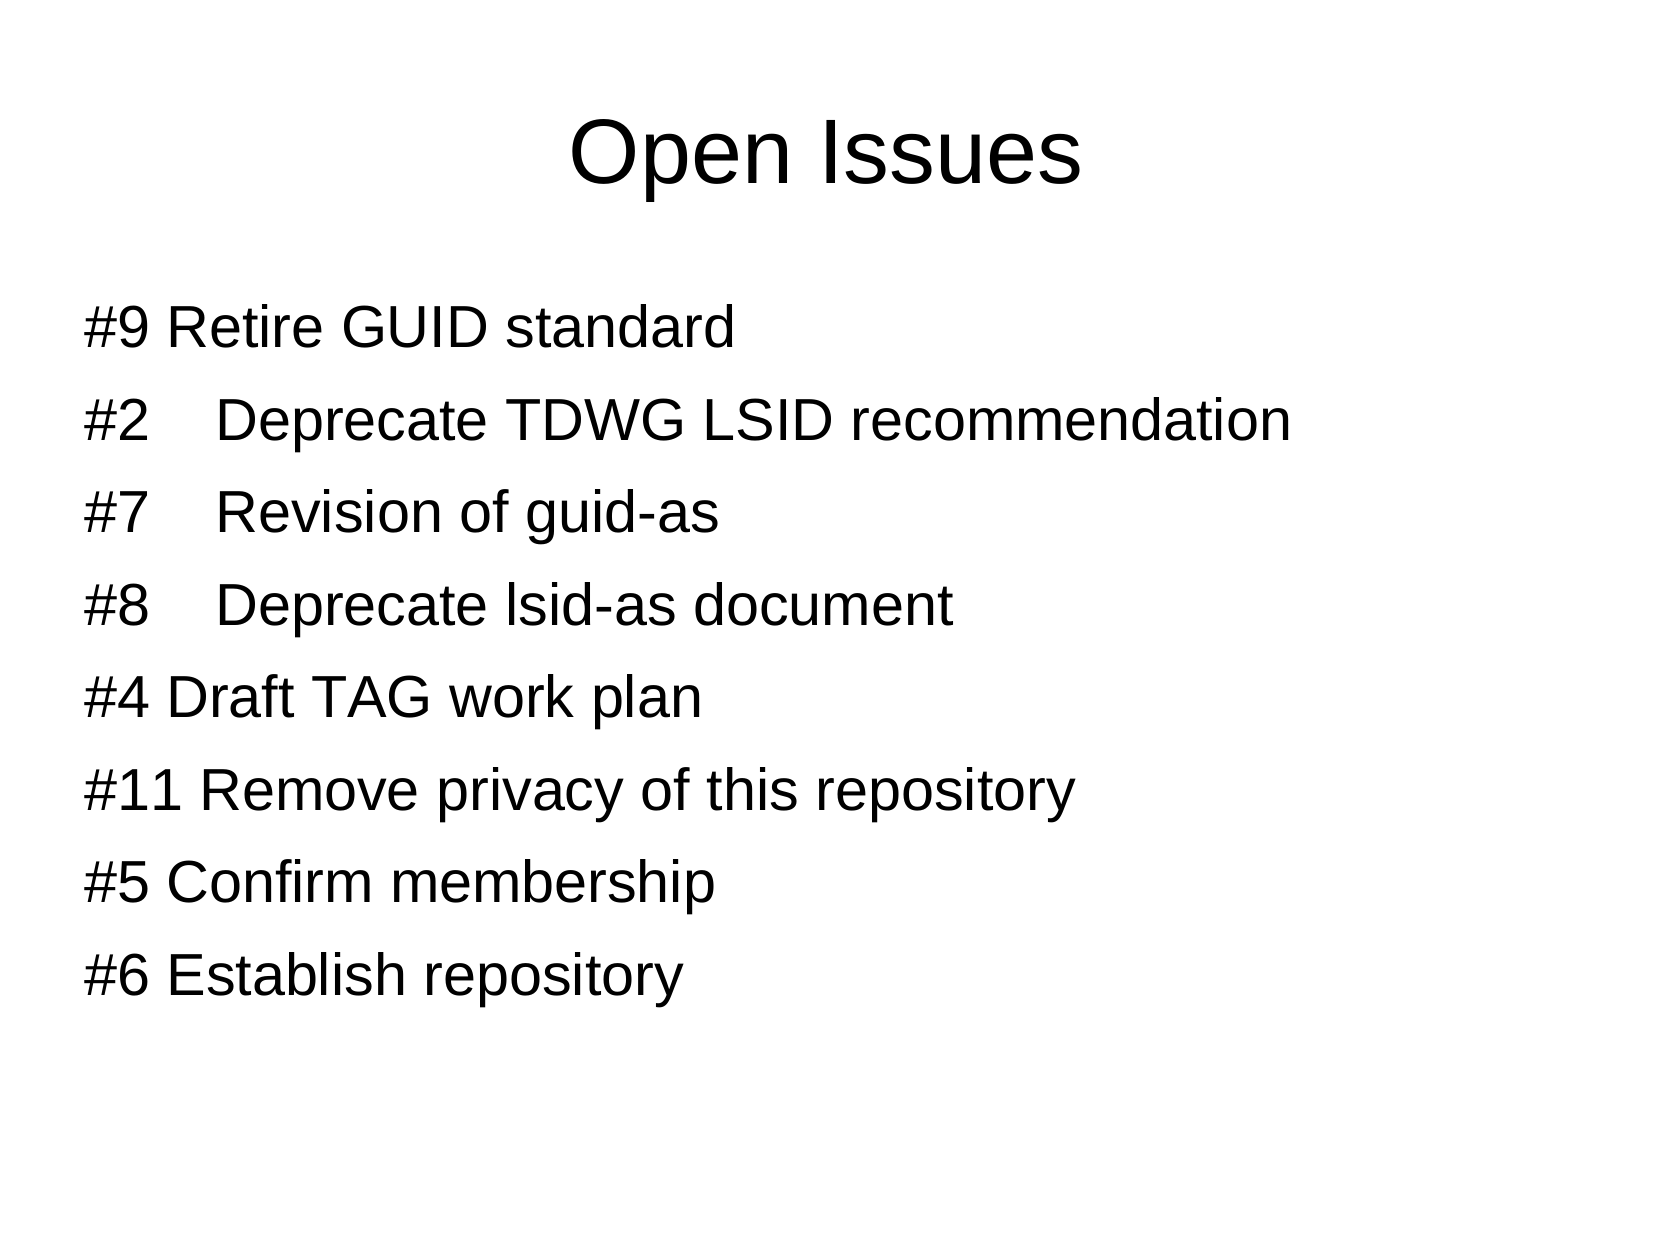

# Open Issues
#9 Retire GUID standard
#2 	Deprecate TDWG LSID recommendation
#7 	Revision of guid-as
#8 	Deprecate lsid-as document
#4 Draft TAG work plan
#11 Remove privacy of this repository
#5 Confirm membership
#6 Establish repository